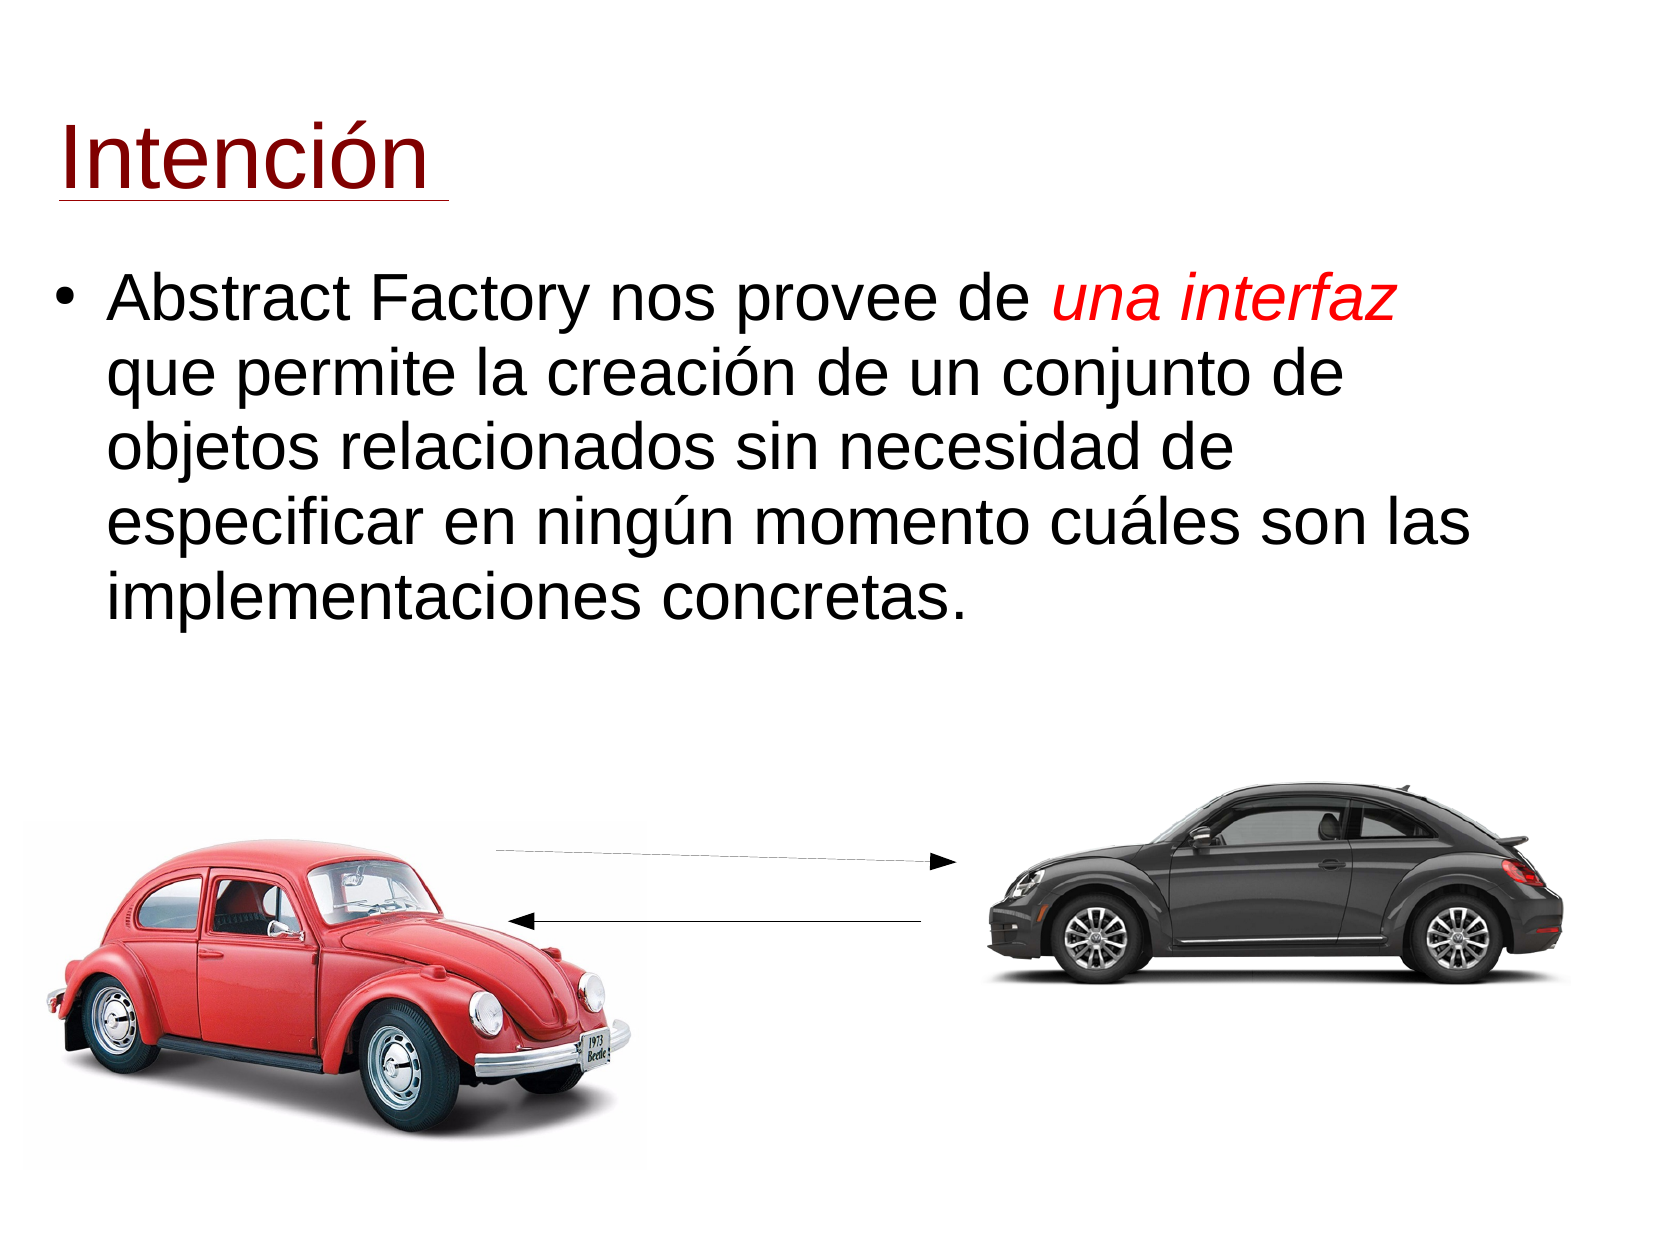

# Intención
Abstract Factory nos provee de una interfaz que permite la creación de un conjunto de objetos relacionados sin necesidad de especificar en ningún momento cuáles son las implementaciones concretas.